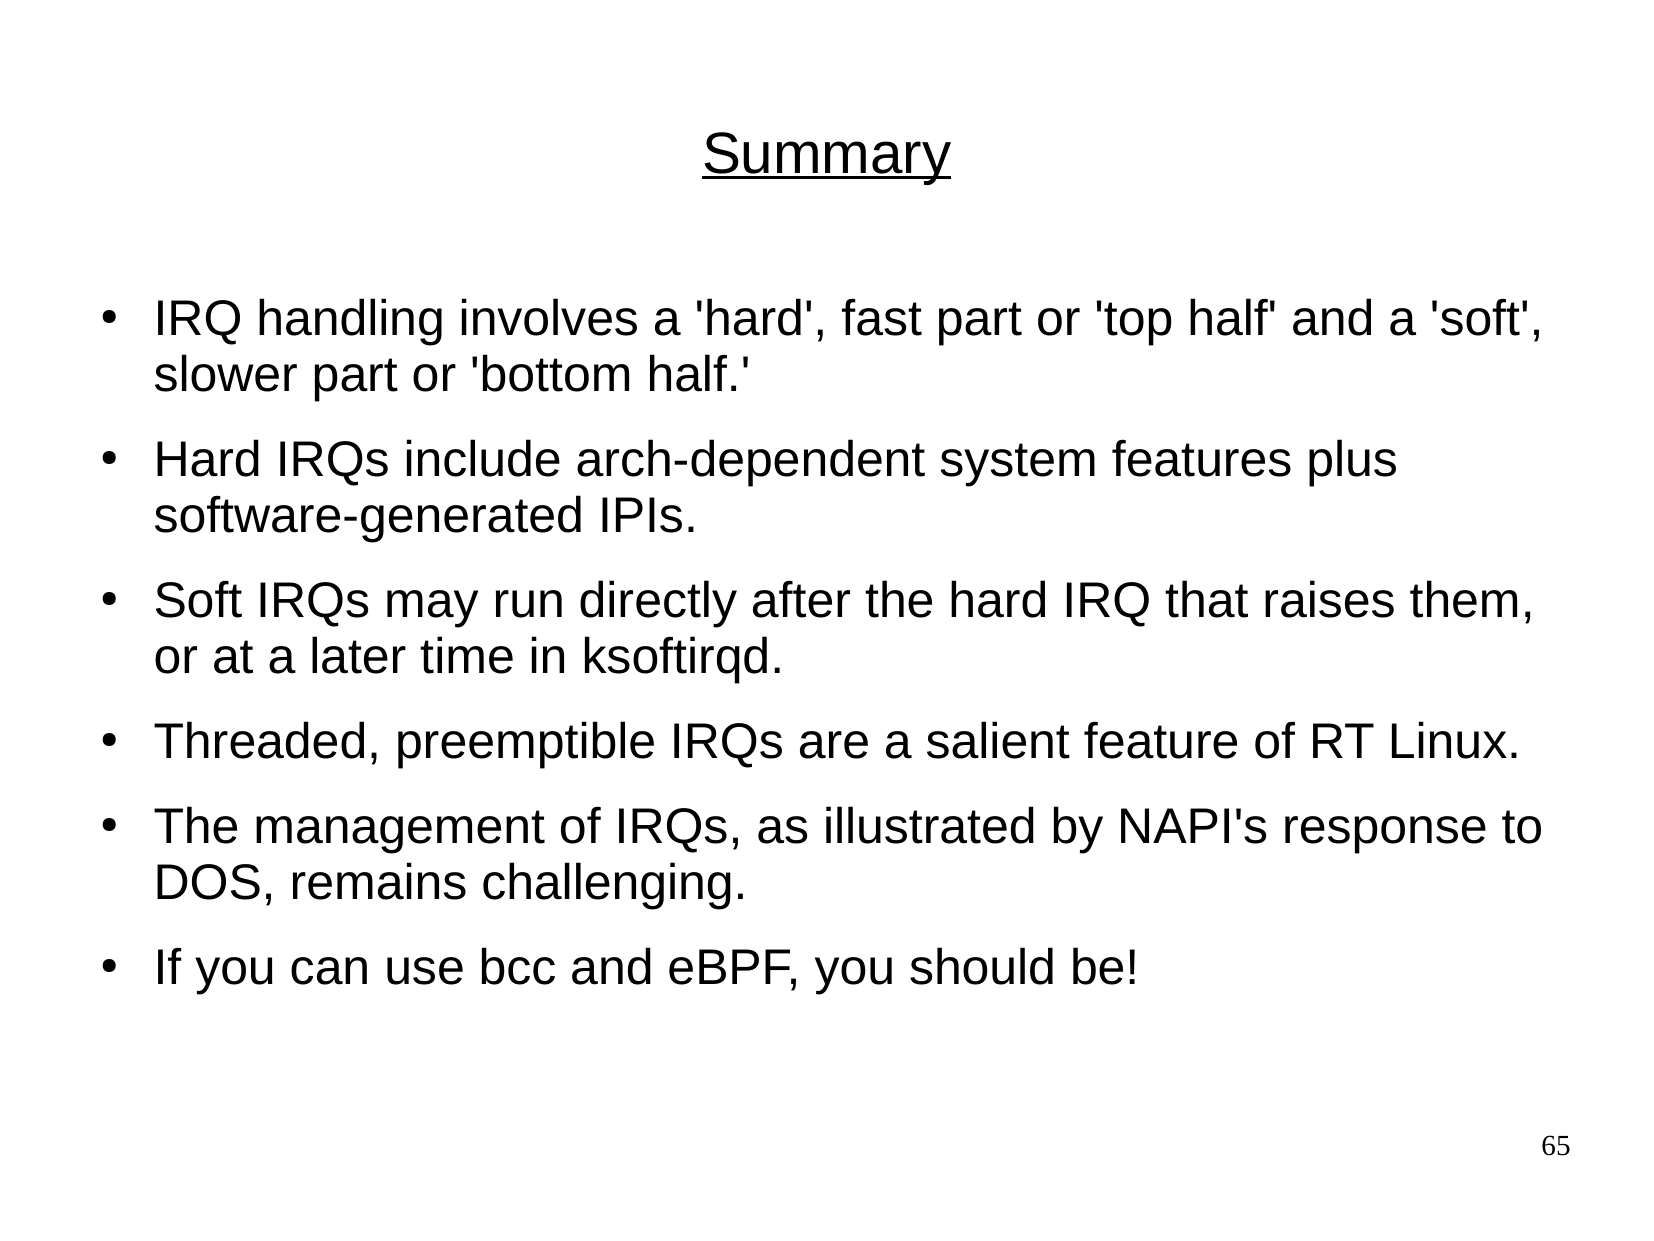

# Summary
IRQ handling involves a 'hard', fast part or 'top half' and a 'soft', slower part or 'bottom half.'
Hard IRQs include arch-dependent system features plus software-generated IPIs.
Soft IRQs may run directly after the hard IRQ that raises them, or at a later time in ksoftirqd.
Threaded, preemptible IRQs are a salient feature of RT Linux.
The management of IRQs, as illustrated by NAPI's response to DOS, remains challenging.
If you can use bcc and eBPF, you should be!
65